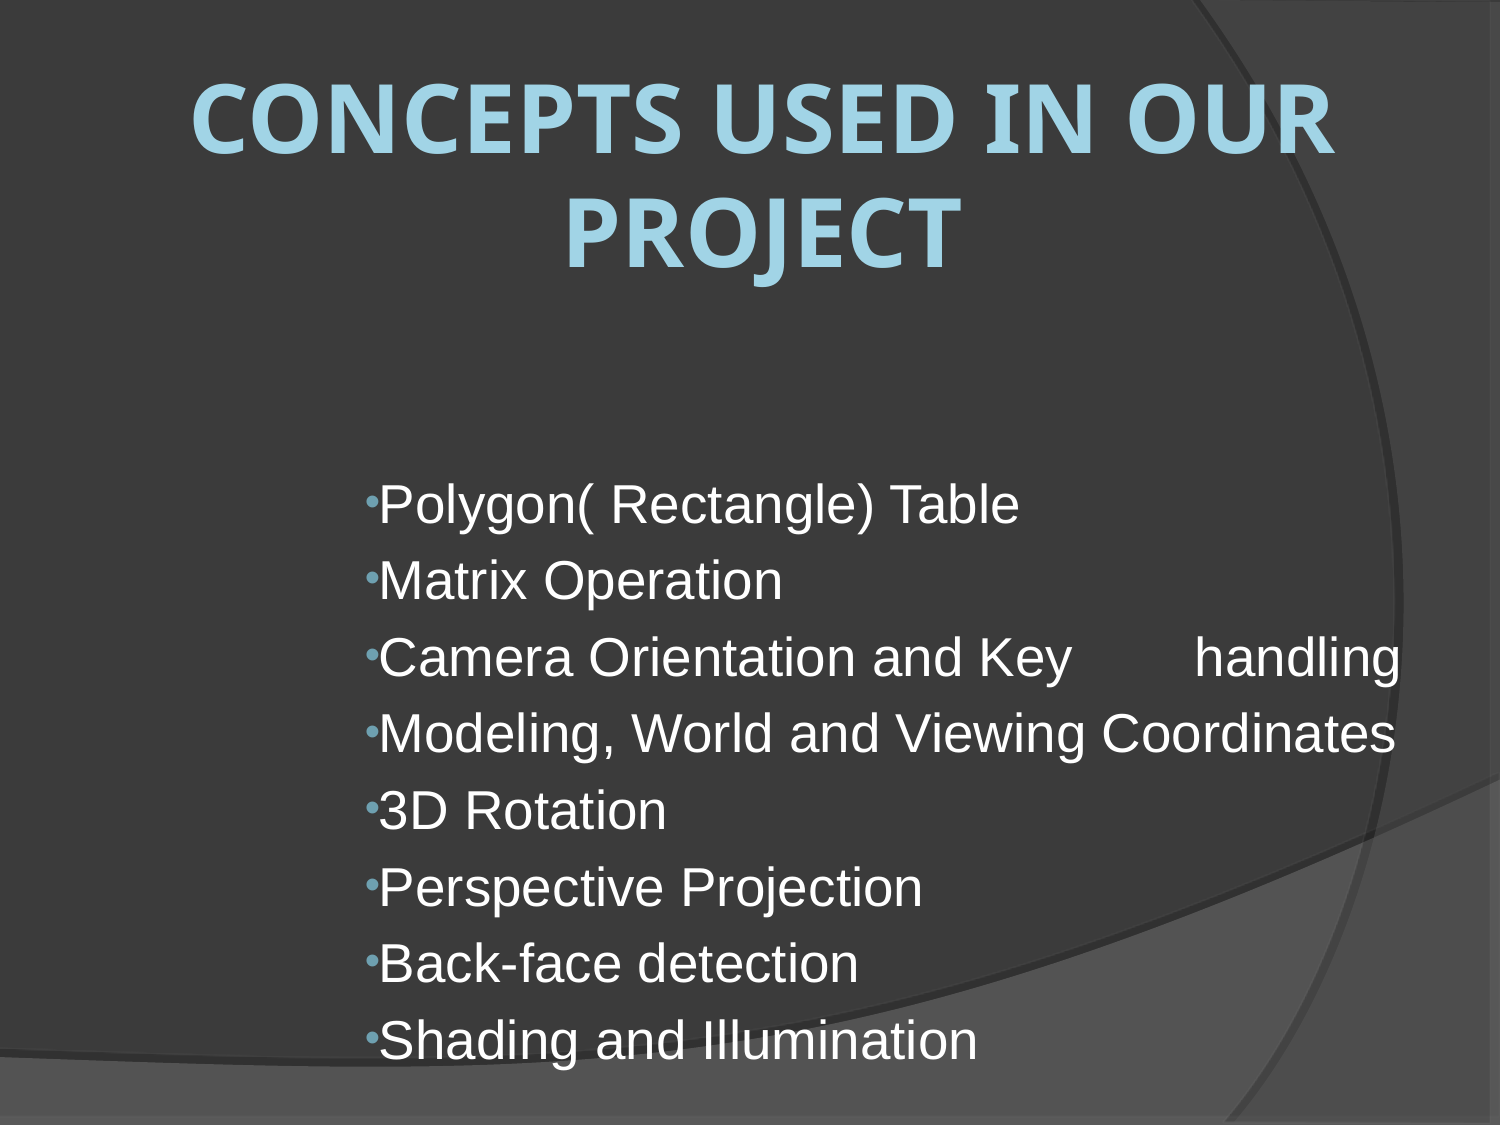

# Concepts used in our project
Polygon( Rectangle) Table
Matrix Operation
Camera Orientation and Key handling
Modeling, World and Viewing Coordinates
3D Rotation
Perspective Projection
Back-face detection
Shading and Illumination